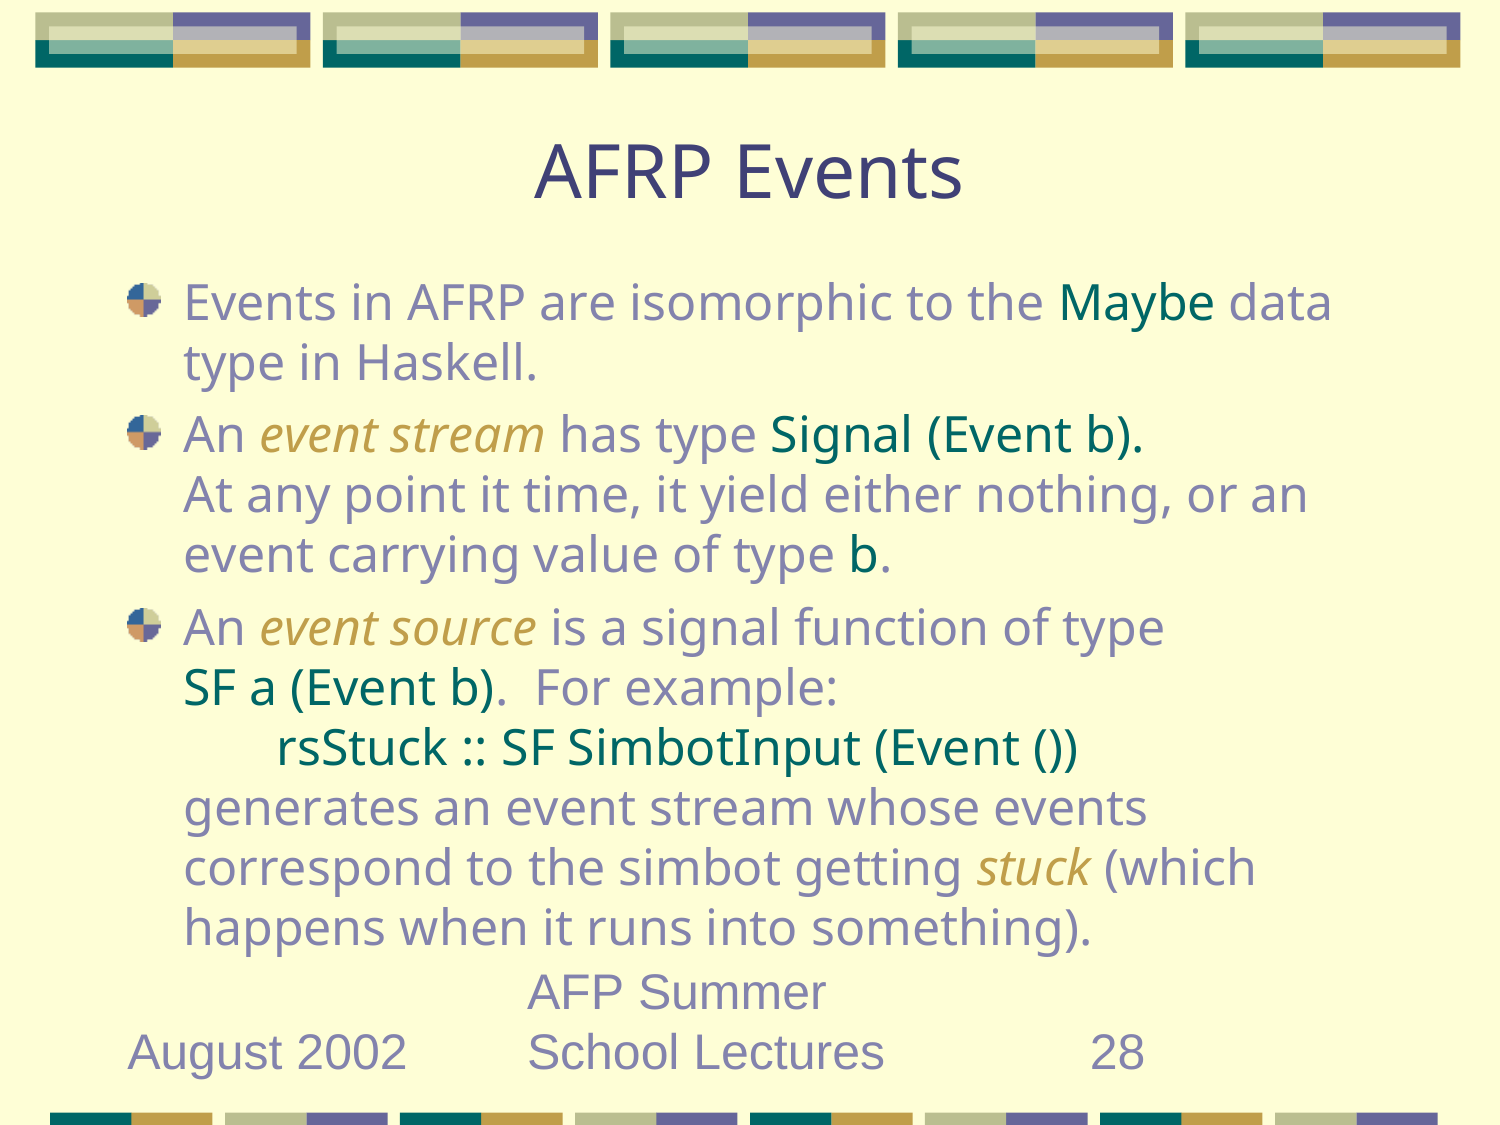

# AFRP Events
Events in AFRP are isomorphic to the Maybe data type in Haskell.
An event stream has type Signal (Event b).
At any point it time, it yield either nothing, or an event carrying value of type b.
An event source is a signal function of type
SF a (Event b). For example:
	rsStuck :: SF SimbotInput (Event ())
generates an event stream whose events correspond to the simbot getting stuck (which happens when it runs into something).
August 2002
28